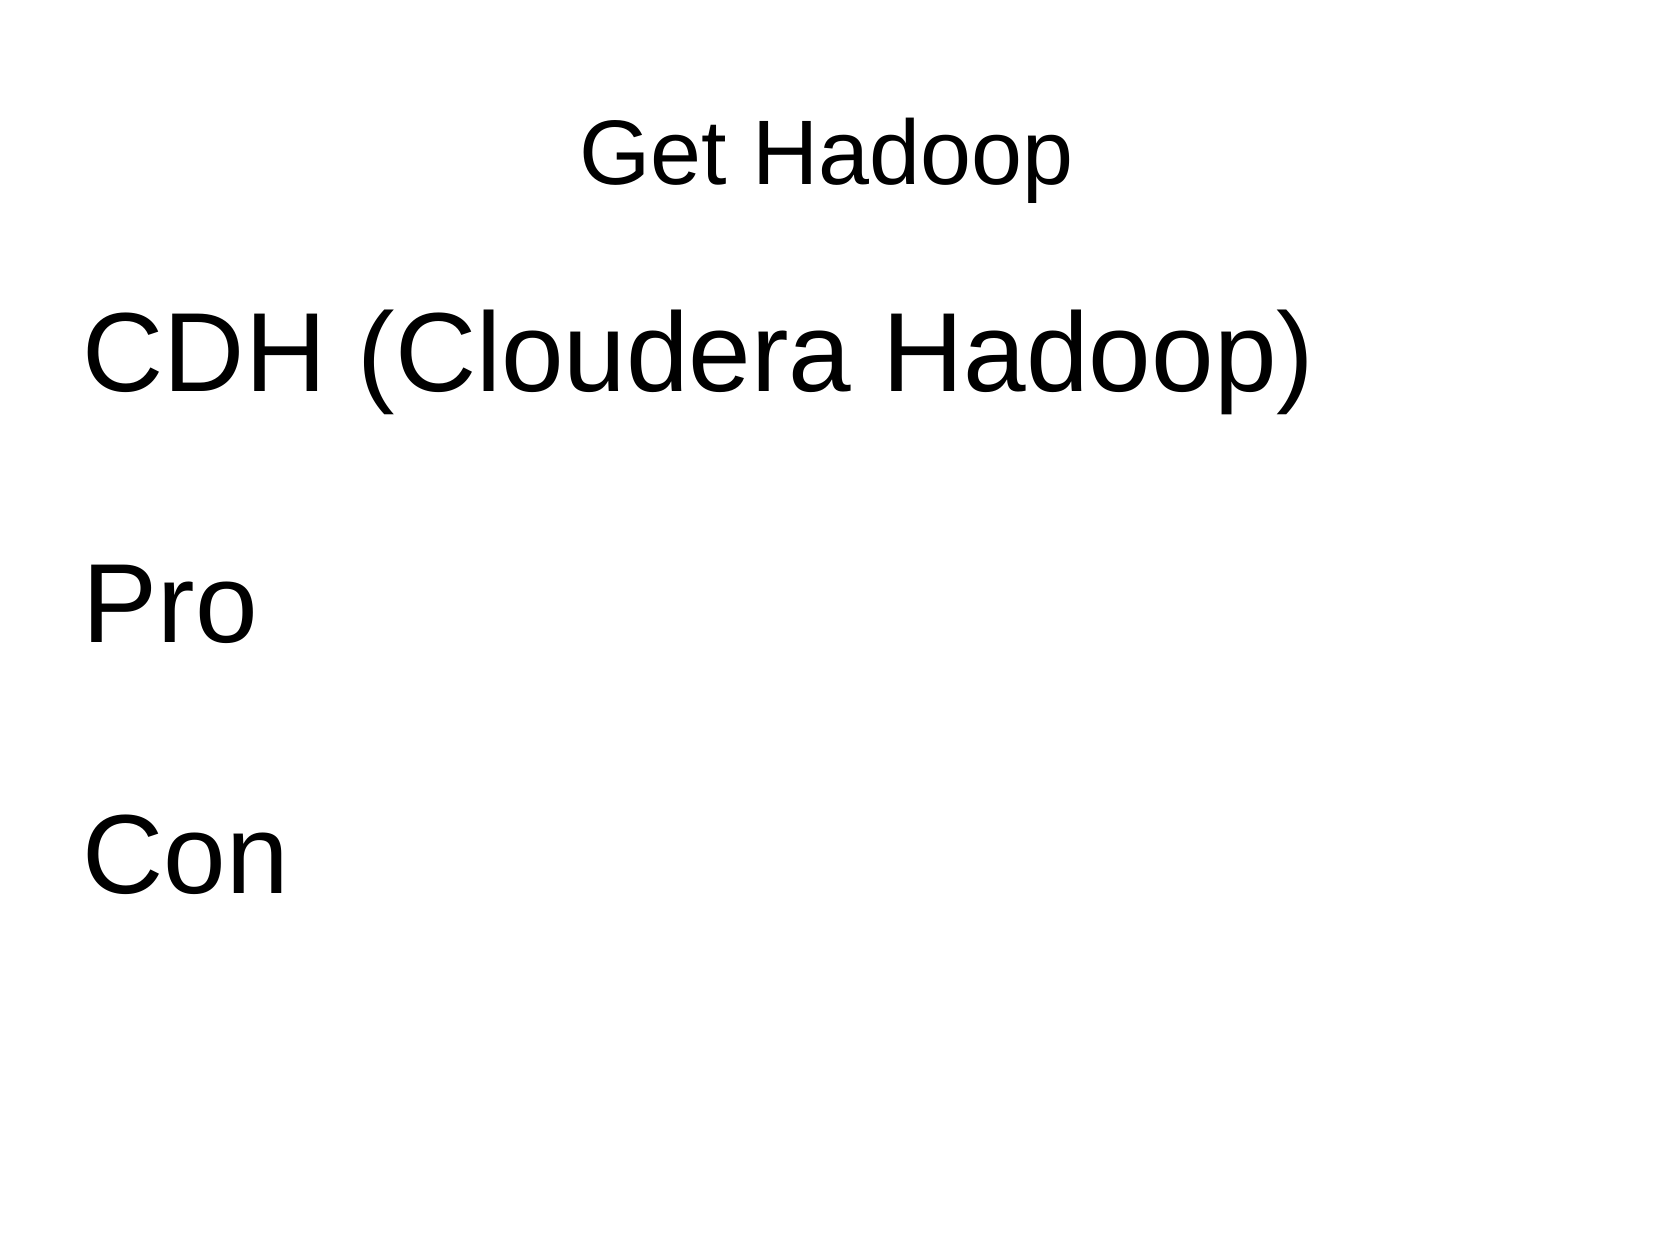

# Get Hadoop
CDH (Cloudera Hadoop)
Pro
Con